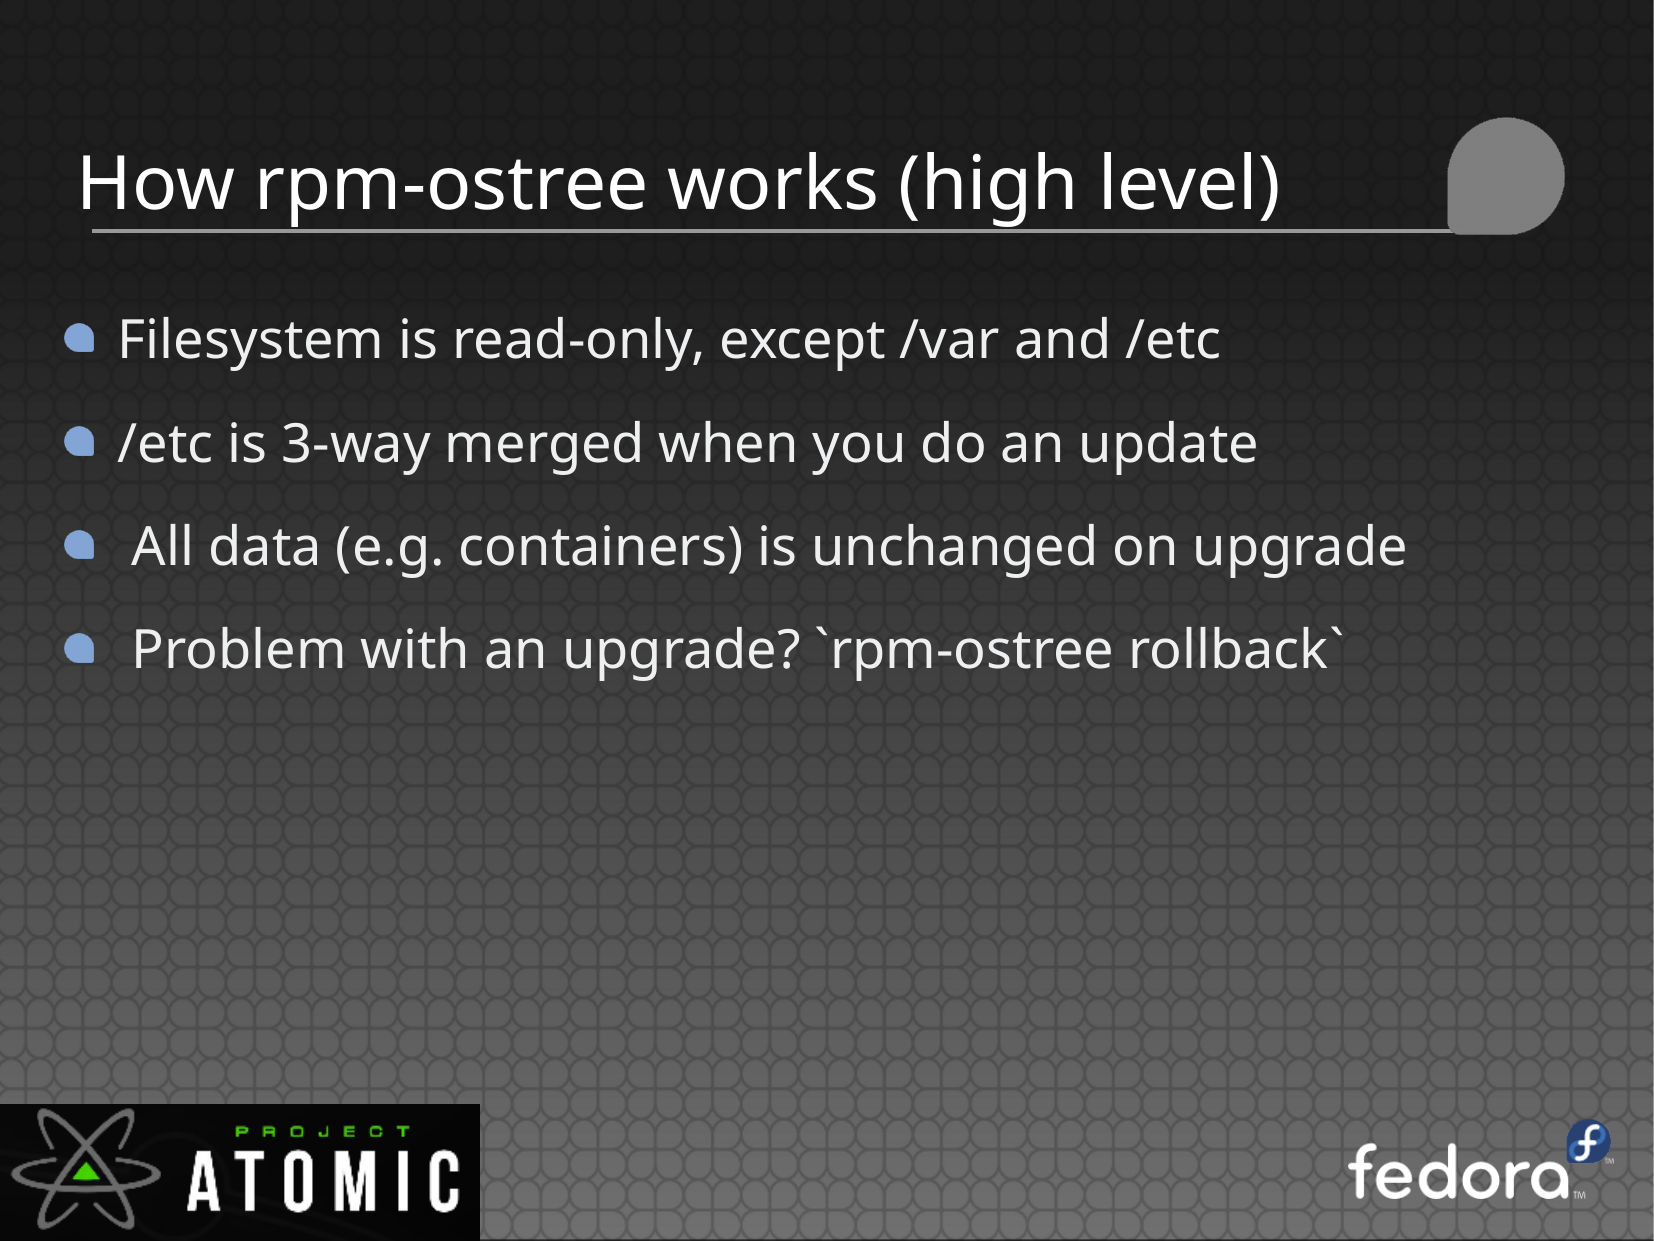

# How rpm-ostree works (high level)
Filesystem is read-only, except /var and /etc
/etc is 3-way merged when you do an update
 All data (e.g. containers) is unchanged on upgrade
 Problem with an upgrade? `rpm-ostree rollback`